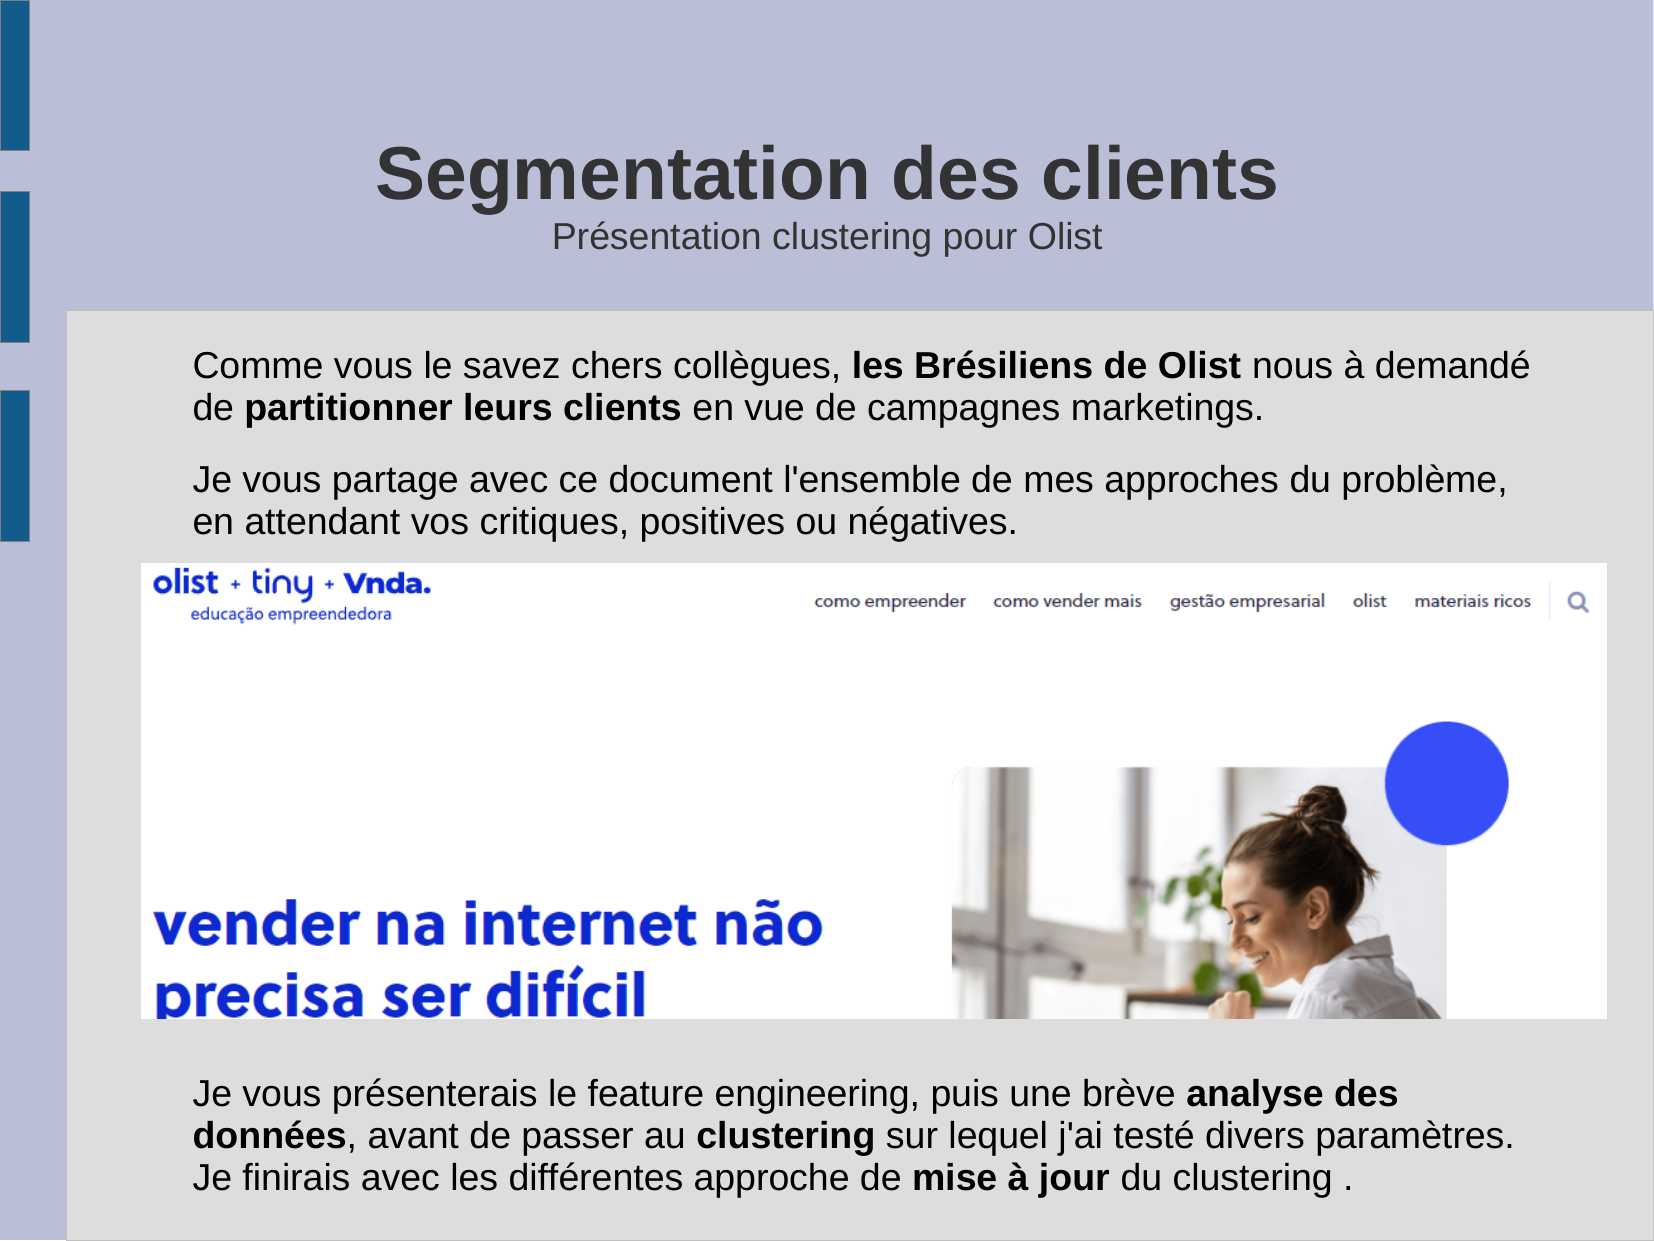

# Segmentation des clients Présentation clustering pour Olist
Comme vous le savez chers collègues, les Brésiliens de Olist nous à demandé de partitionner leurs clients en vue de campagnes marketings.
Je vous partage avec ce document l'ensemble de mes approches du problème, en attendant vos critiques, positives ou négatives.
Je vous présenterais le feature engineering, puis une brève analyse des données, avant de passer au clustering sur lequel j'ai testé divers paramètres. Je finirais avec les différentes approche de mise à jour du clustering .